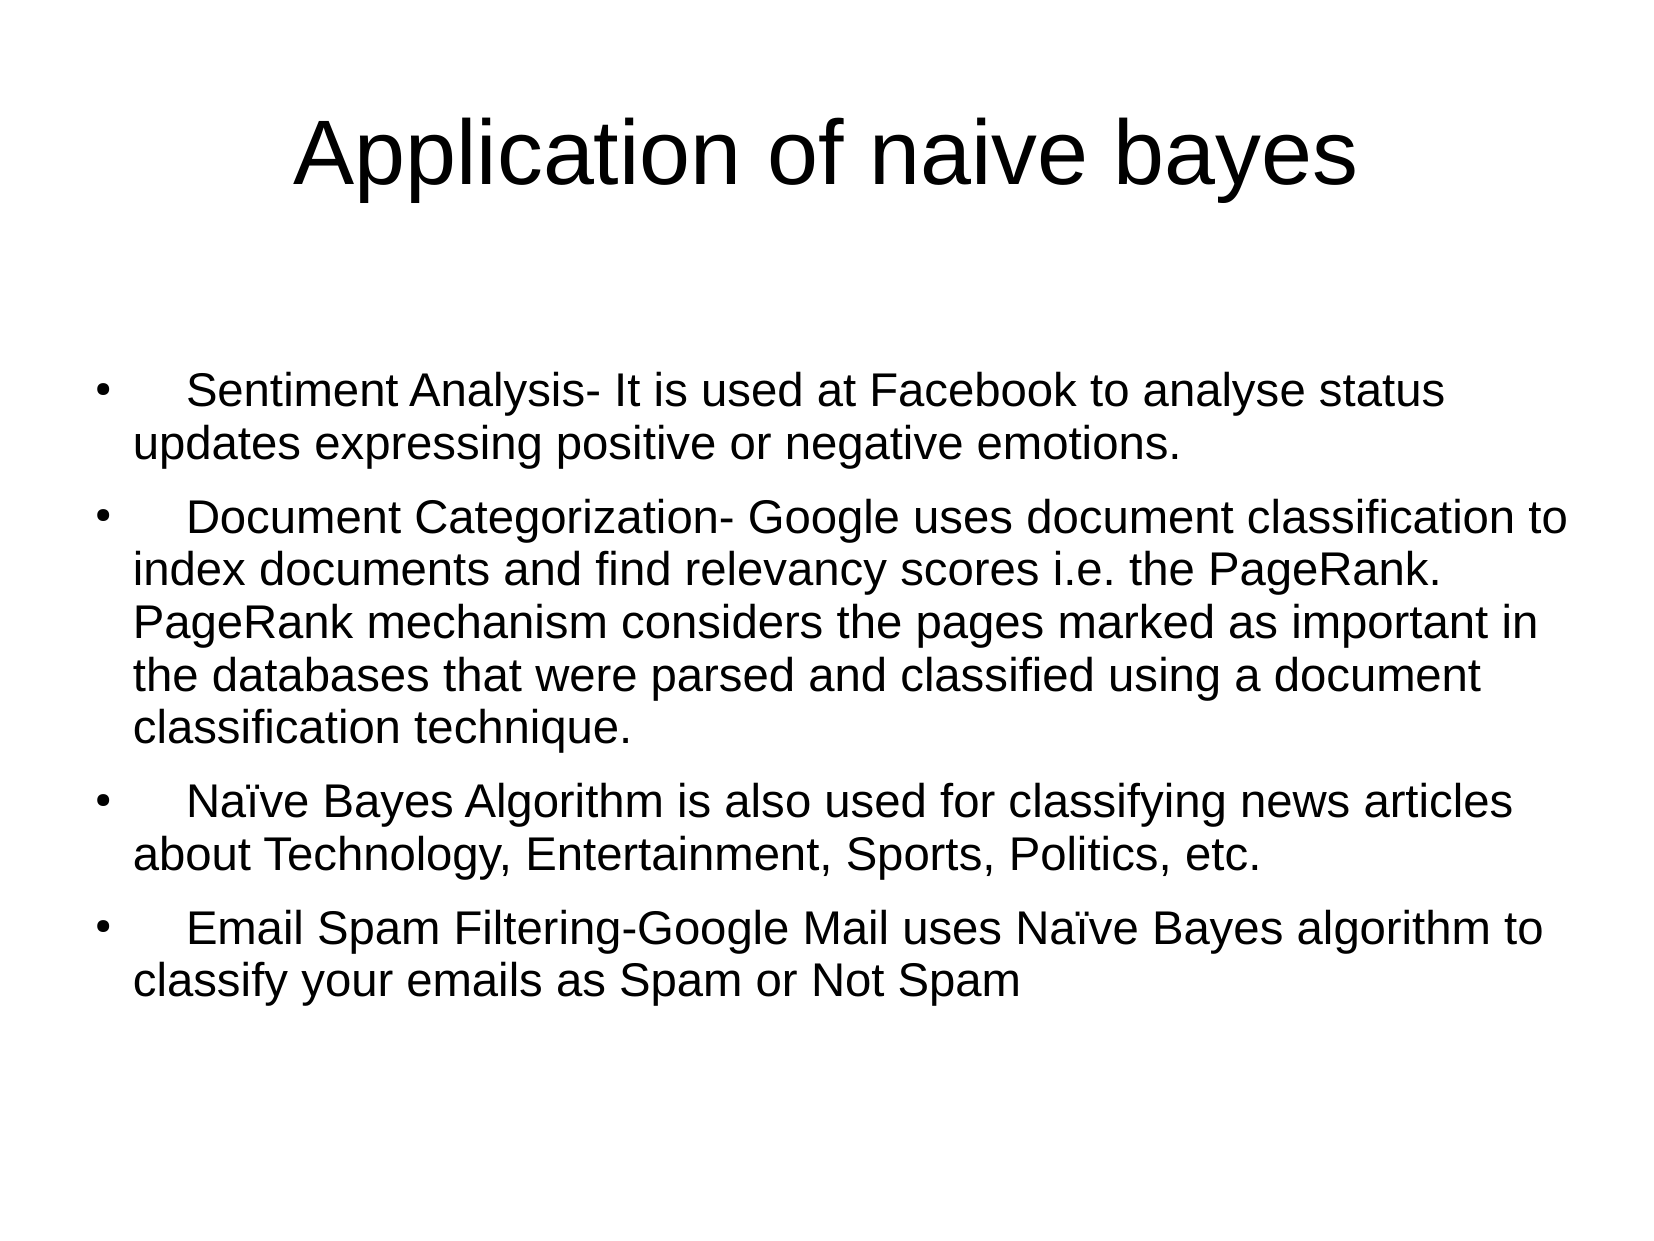

# Application of naive bayes
 Sentiment Analysis- It is used at Facebook to analyse status updates expressing positive or negative emotions.
 Document Categorization- Google uses document classification to index documents and find relevancy scores i.e. the PageRank. PageRank mechanism considers the pages marked as important in the databases that were parsed and classified using a document classification technique.
 Naïve Bayes Algorithm is also used for classifying news articles about Technology, Entertainment, Sports, Politics, etc.
 Email Spam Filtering-Google Mail uses Naïve Bayes algorithm to classify your emails as Spam or Not Spam